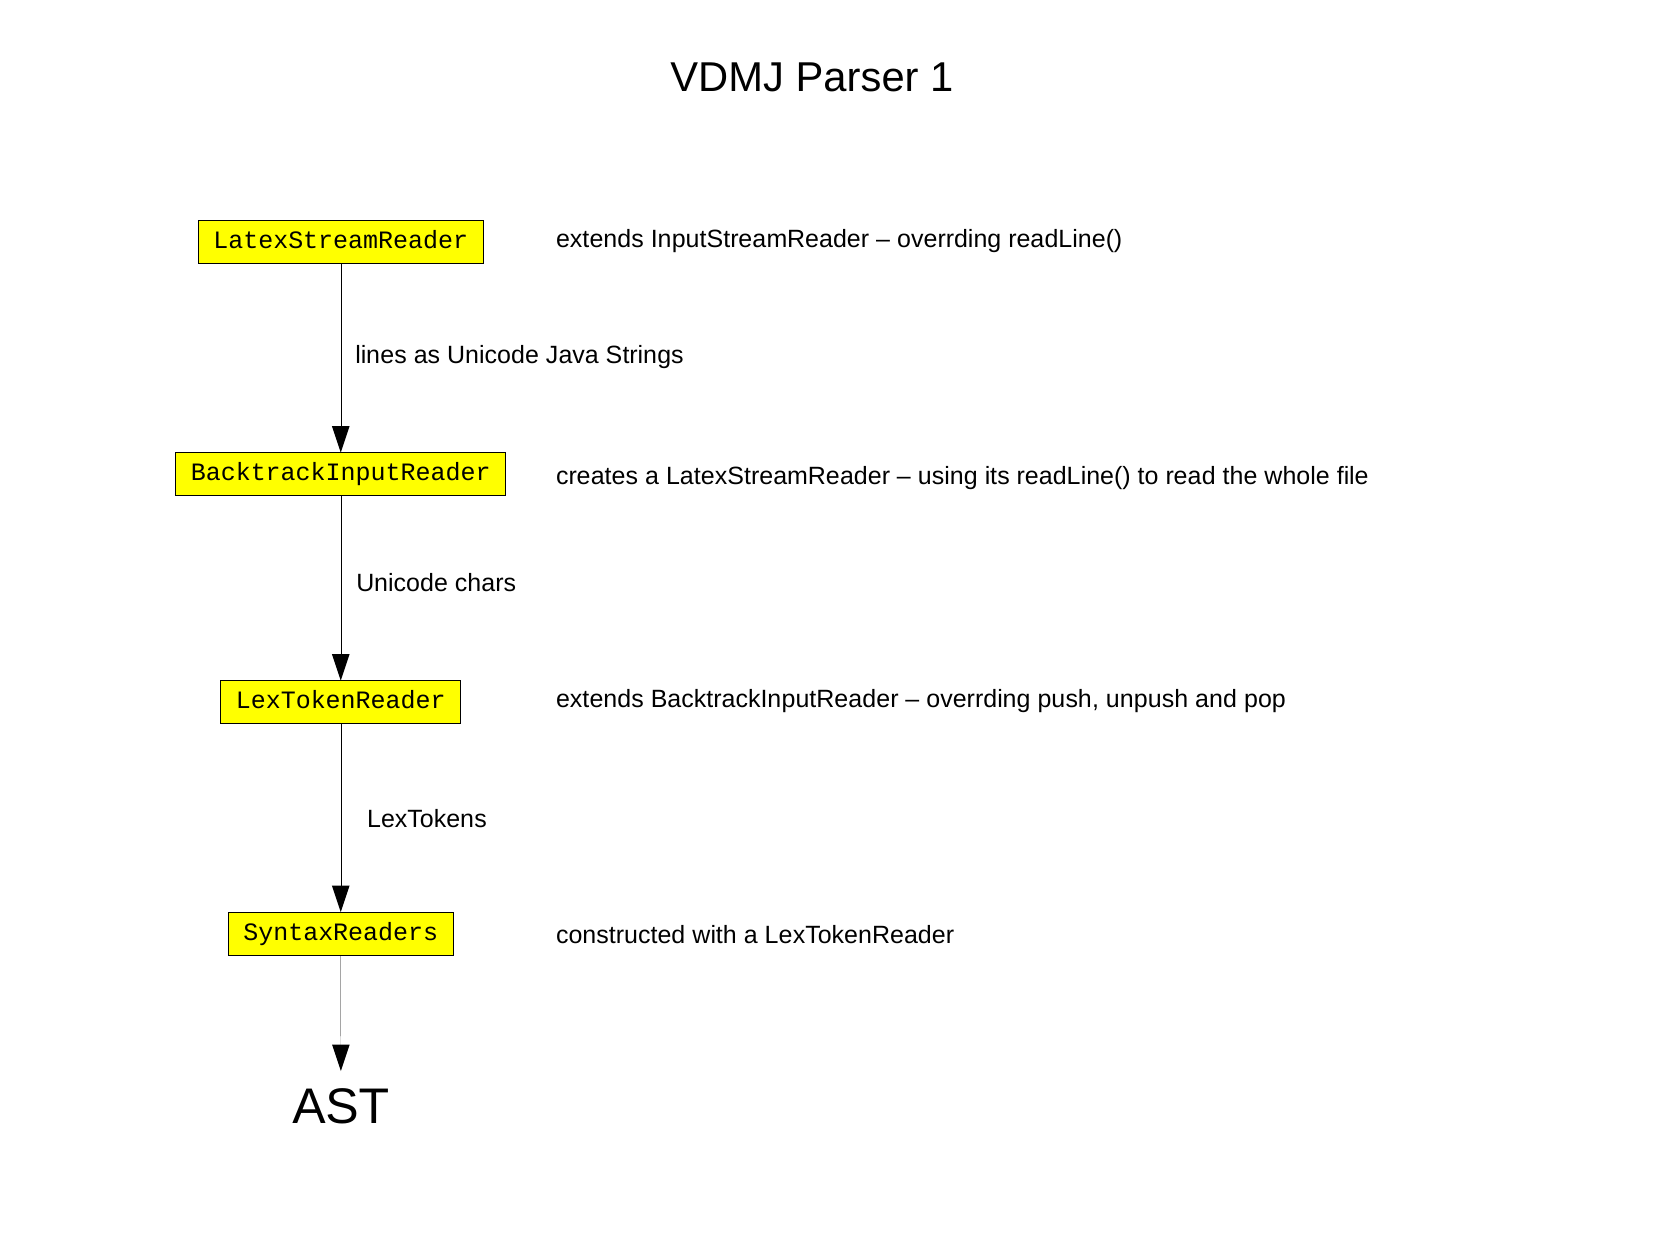

VDMJ Parser 1
extends InputStreamReader – overrding readLine()
LatexStreamReader
lines as Unicode Java Strings
BacktrackInputReader
creates a LatexStreamReader – using its readLine() to read the whole file
Unicode chars
extends BacktrackInputReader – overrding push, unpush and pop
LexTokenReader
LexTokens
SyntaxReaders
constructed with a LexTokenReader
AST